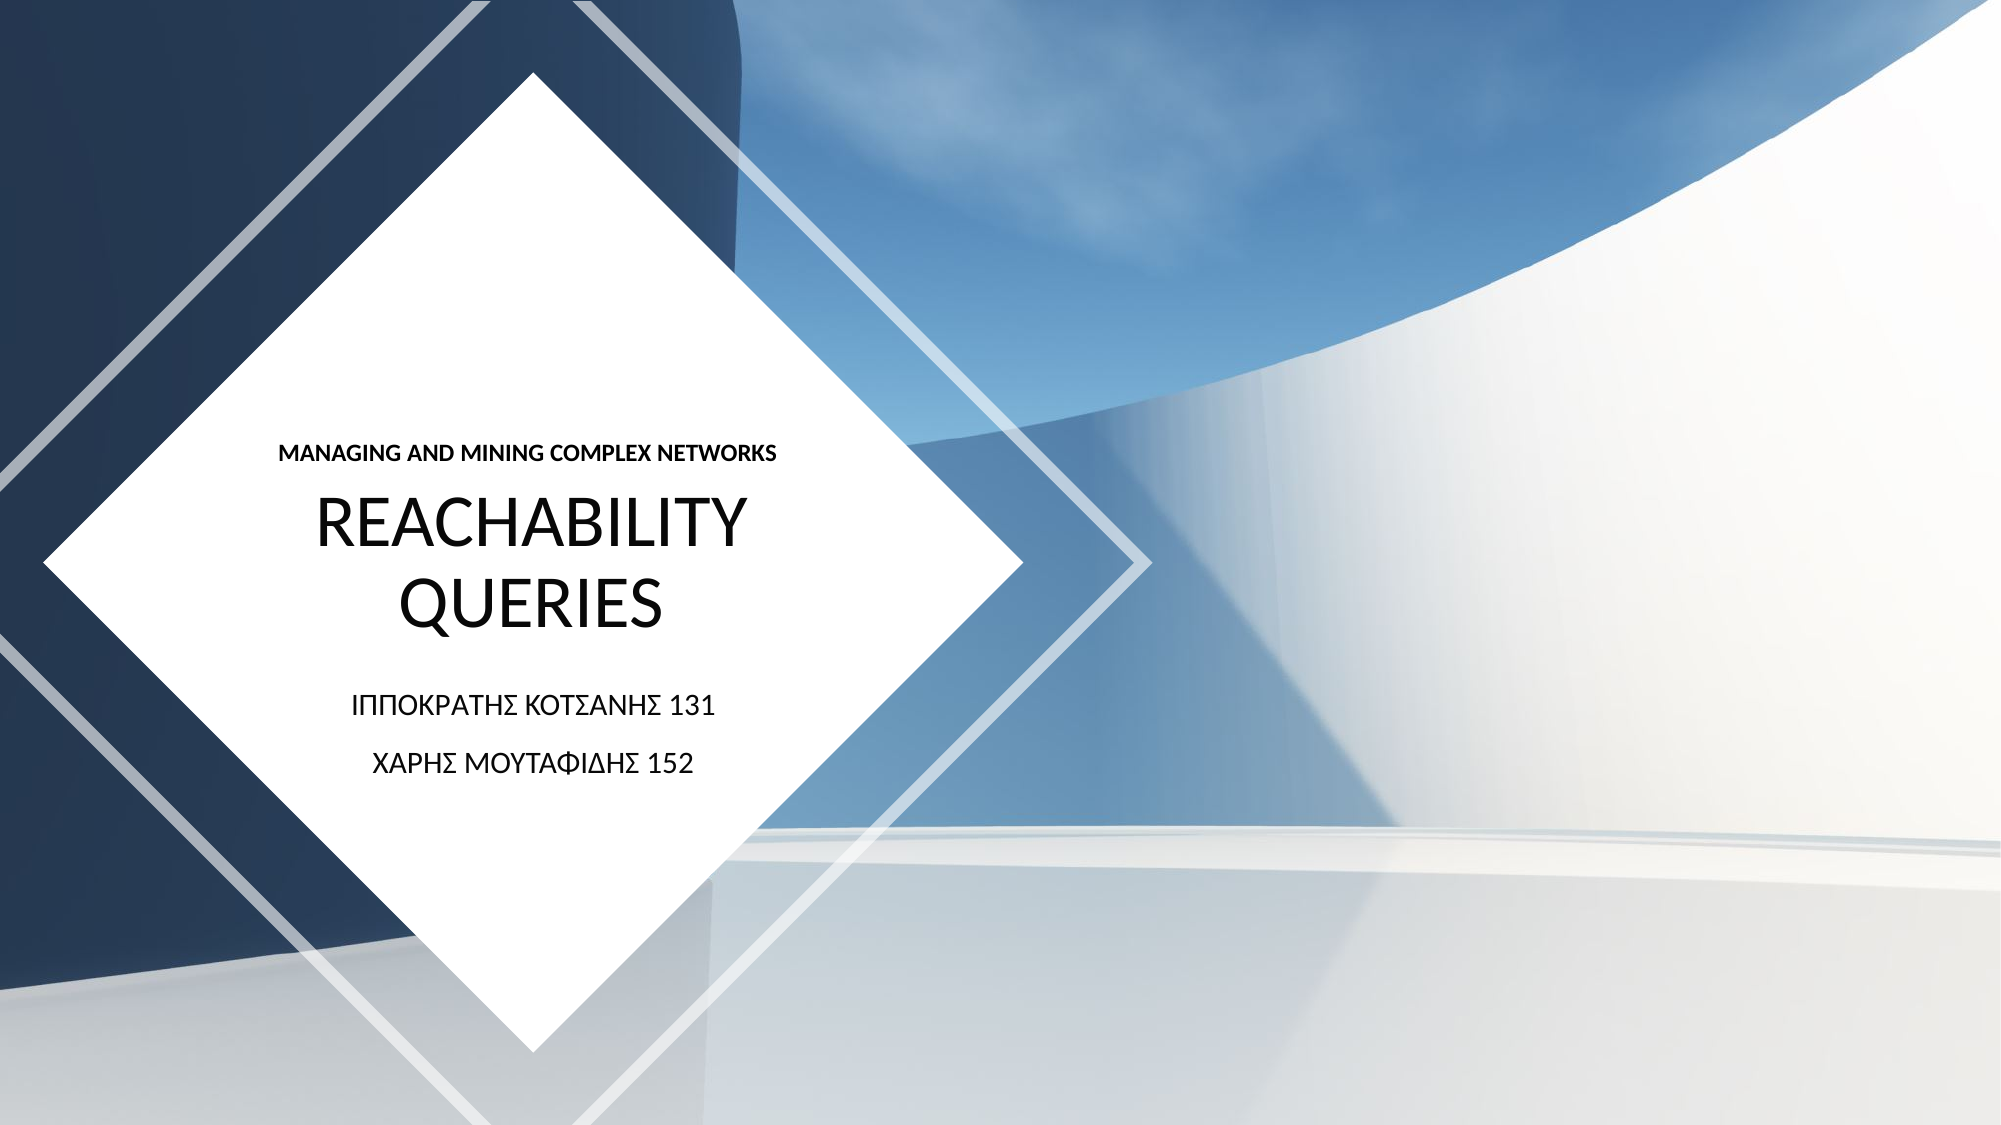

# Reachability queries
MANAGING AND MINING COMPLEX NETWORKS
Ιπποκρaτης Κοτσaνης 131
Χάρης Μουταφiδης 152